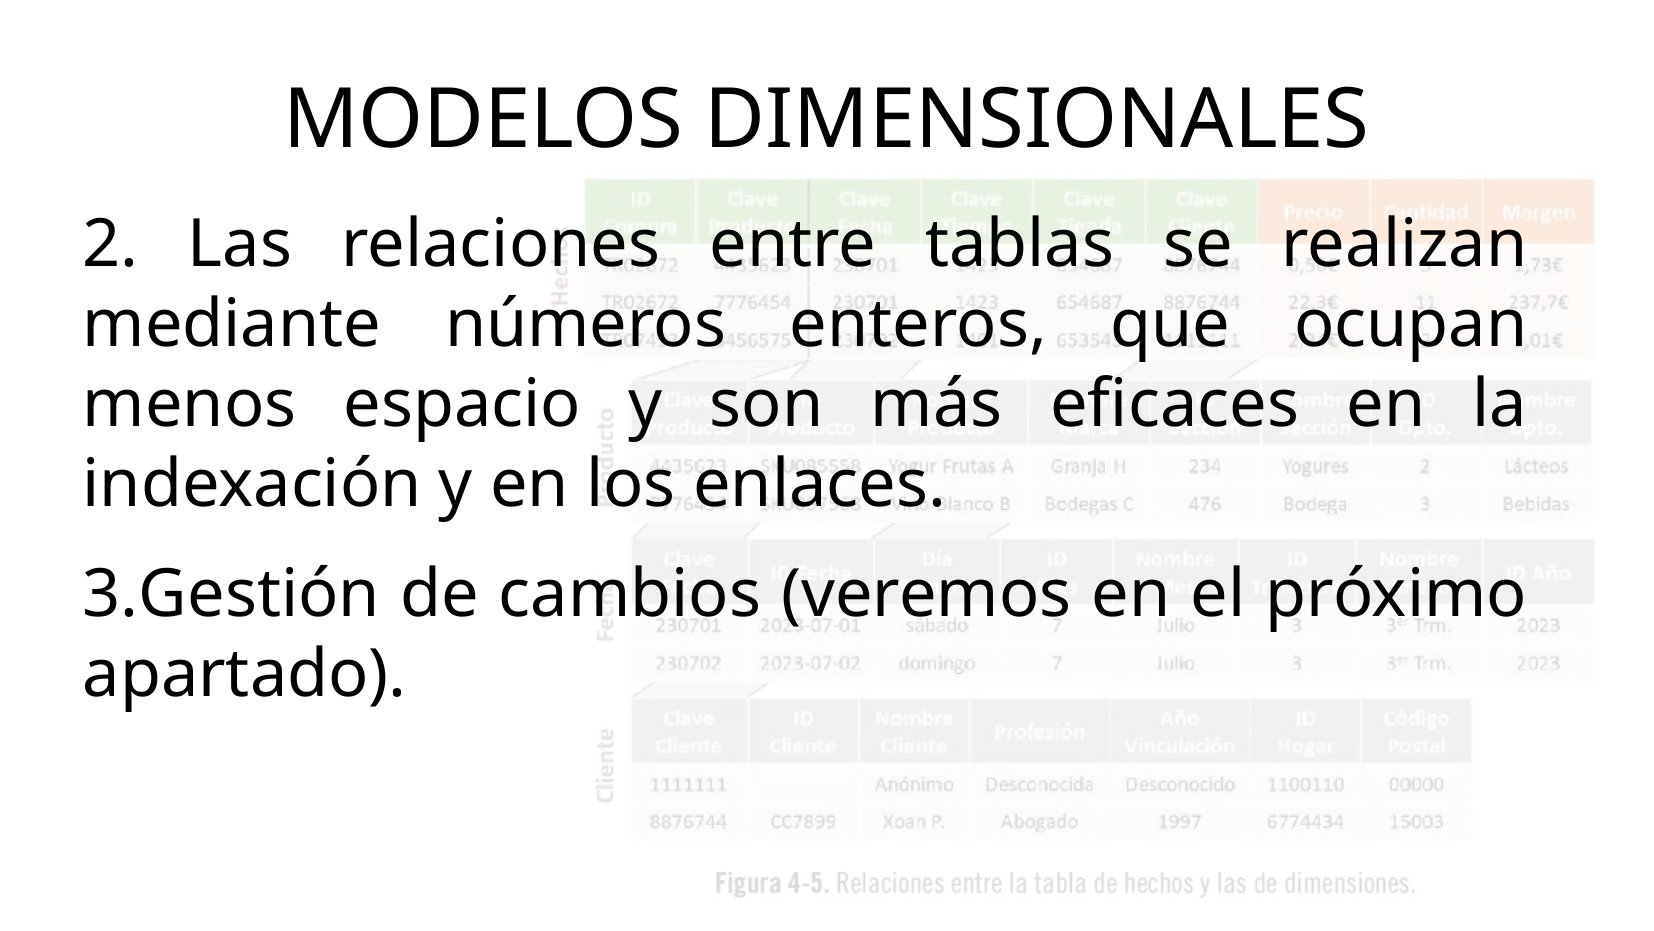

# MODELOS DIMENSIONALES
 Las relaciones entre tablas se realizan mediante números enteros, que ocupan menos espacio y son más eficaces en la indexación y en los enlaces.
Gestión de cambios (veremos en el próximo apartado).